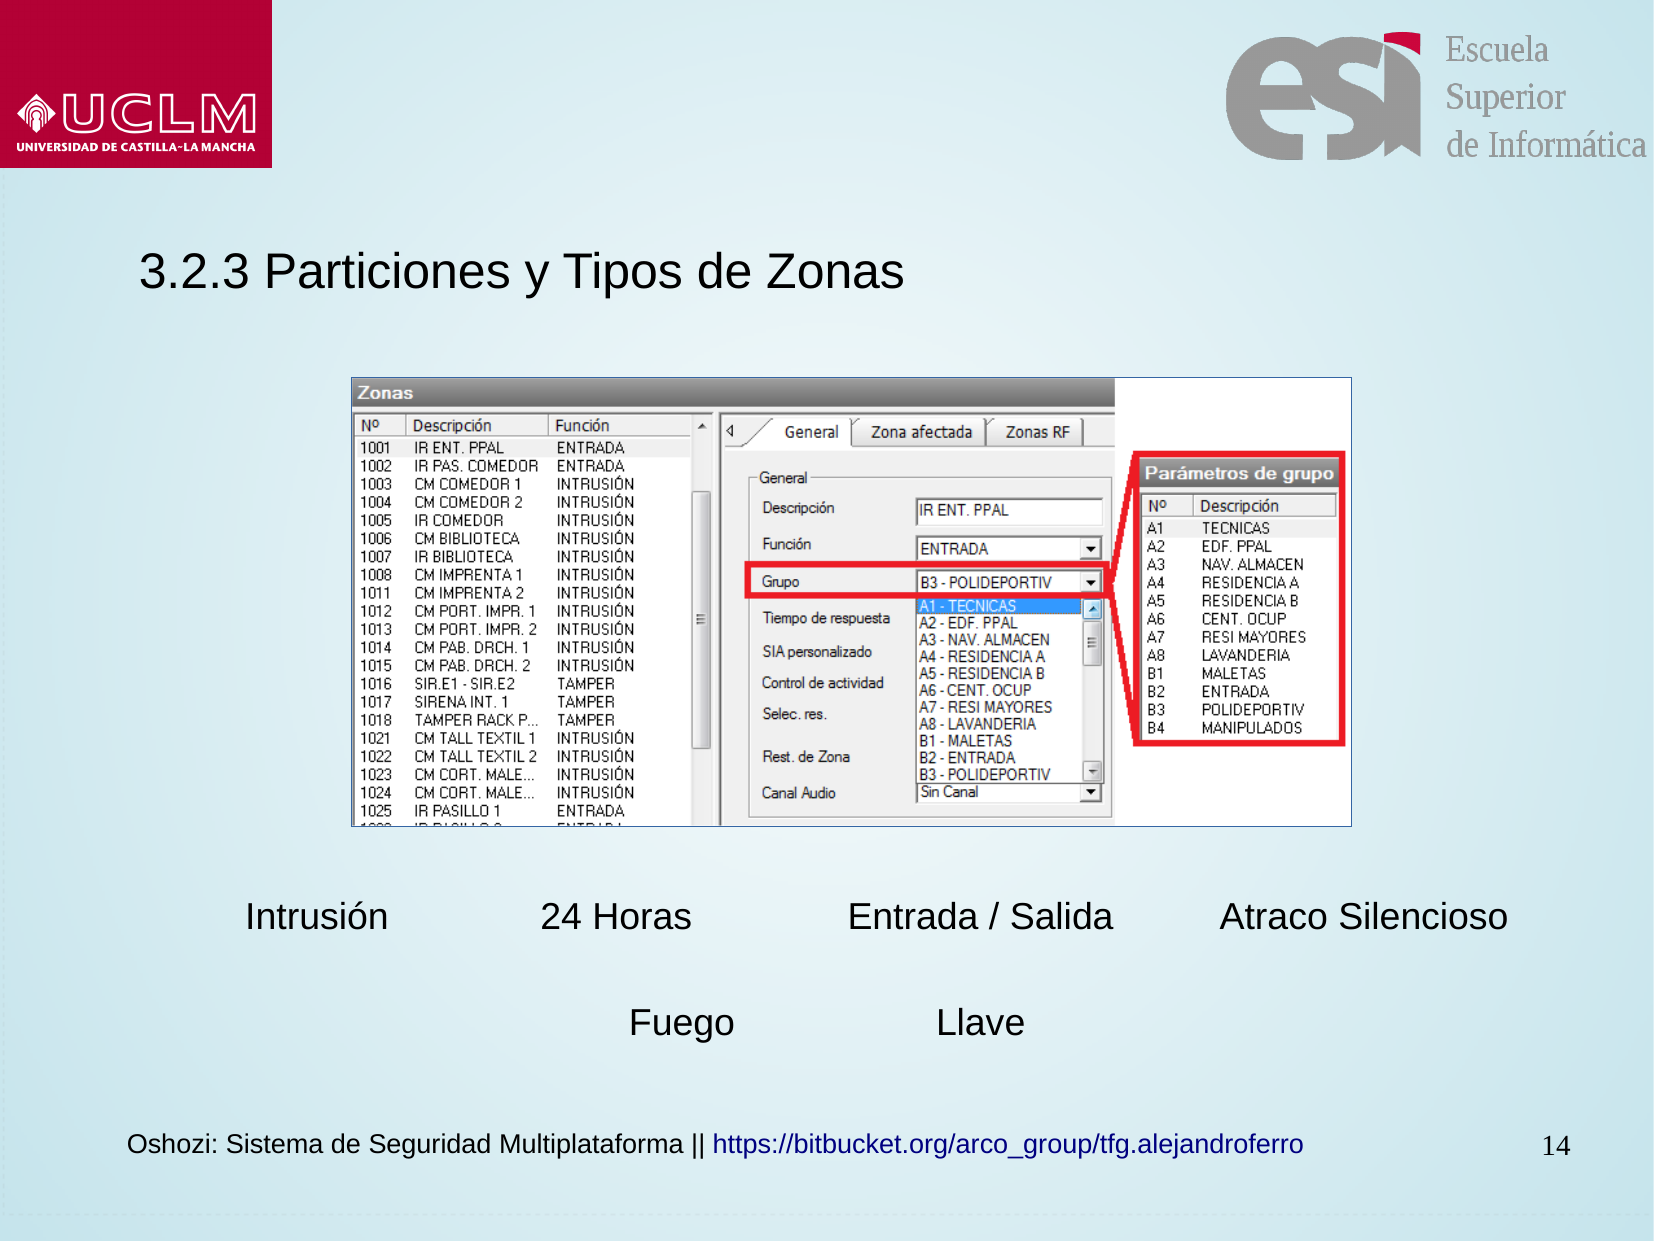

3.2.3 Particiones y Tipos de Zonas
Intrusión
24 Horas
Entrada / Salida
Atraco Silencioso
Fuego
Llave
Oshozi: Sistema de Seguridad Multiplataforma || https://bitbucket.org/arco_group/tfg.alejandroferro
14